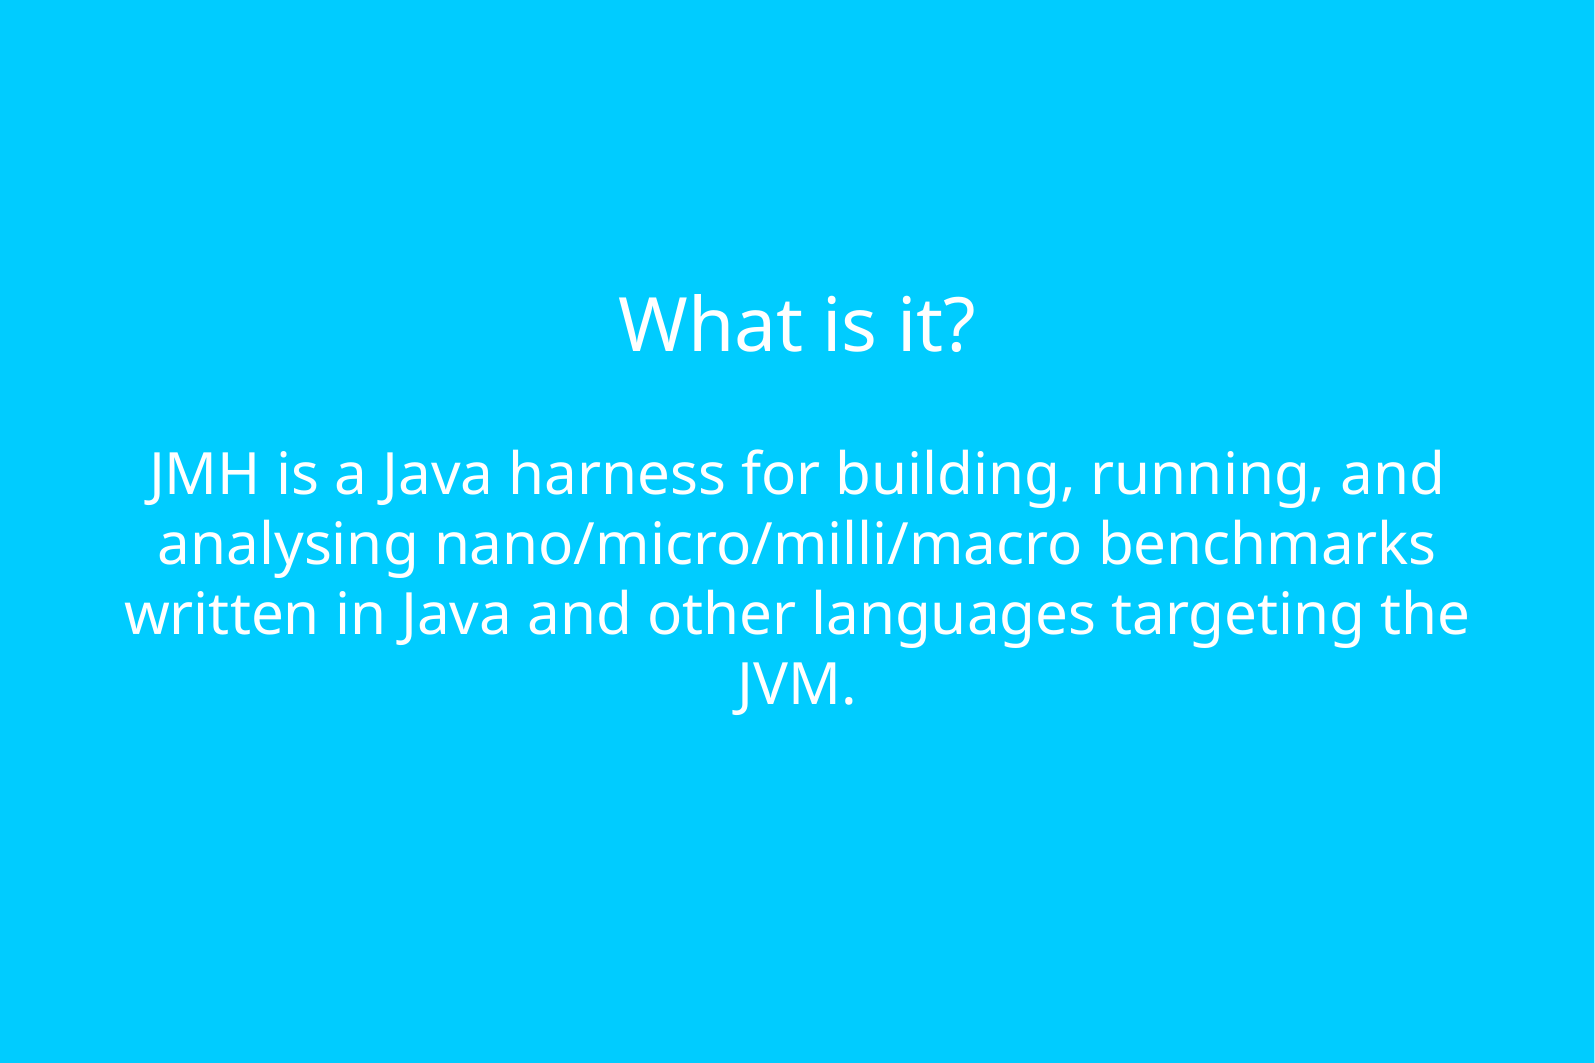

What is it?
JMH is a Java harness for building, running, and analysing nano/micro/milli/macro benchmarks written in Java and other languages targeting the JVM.